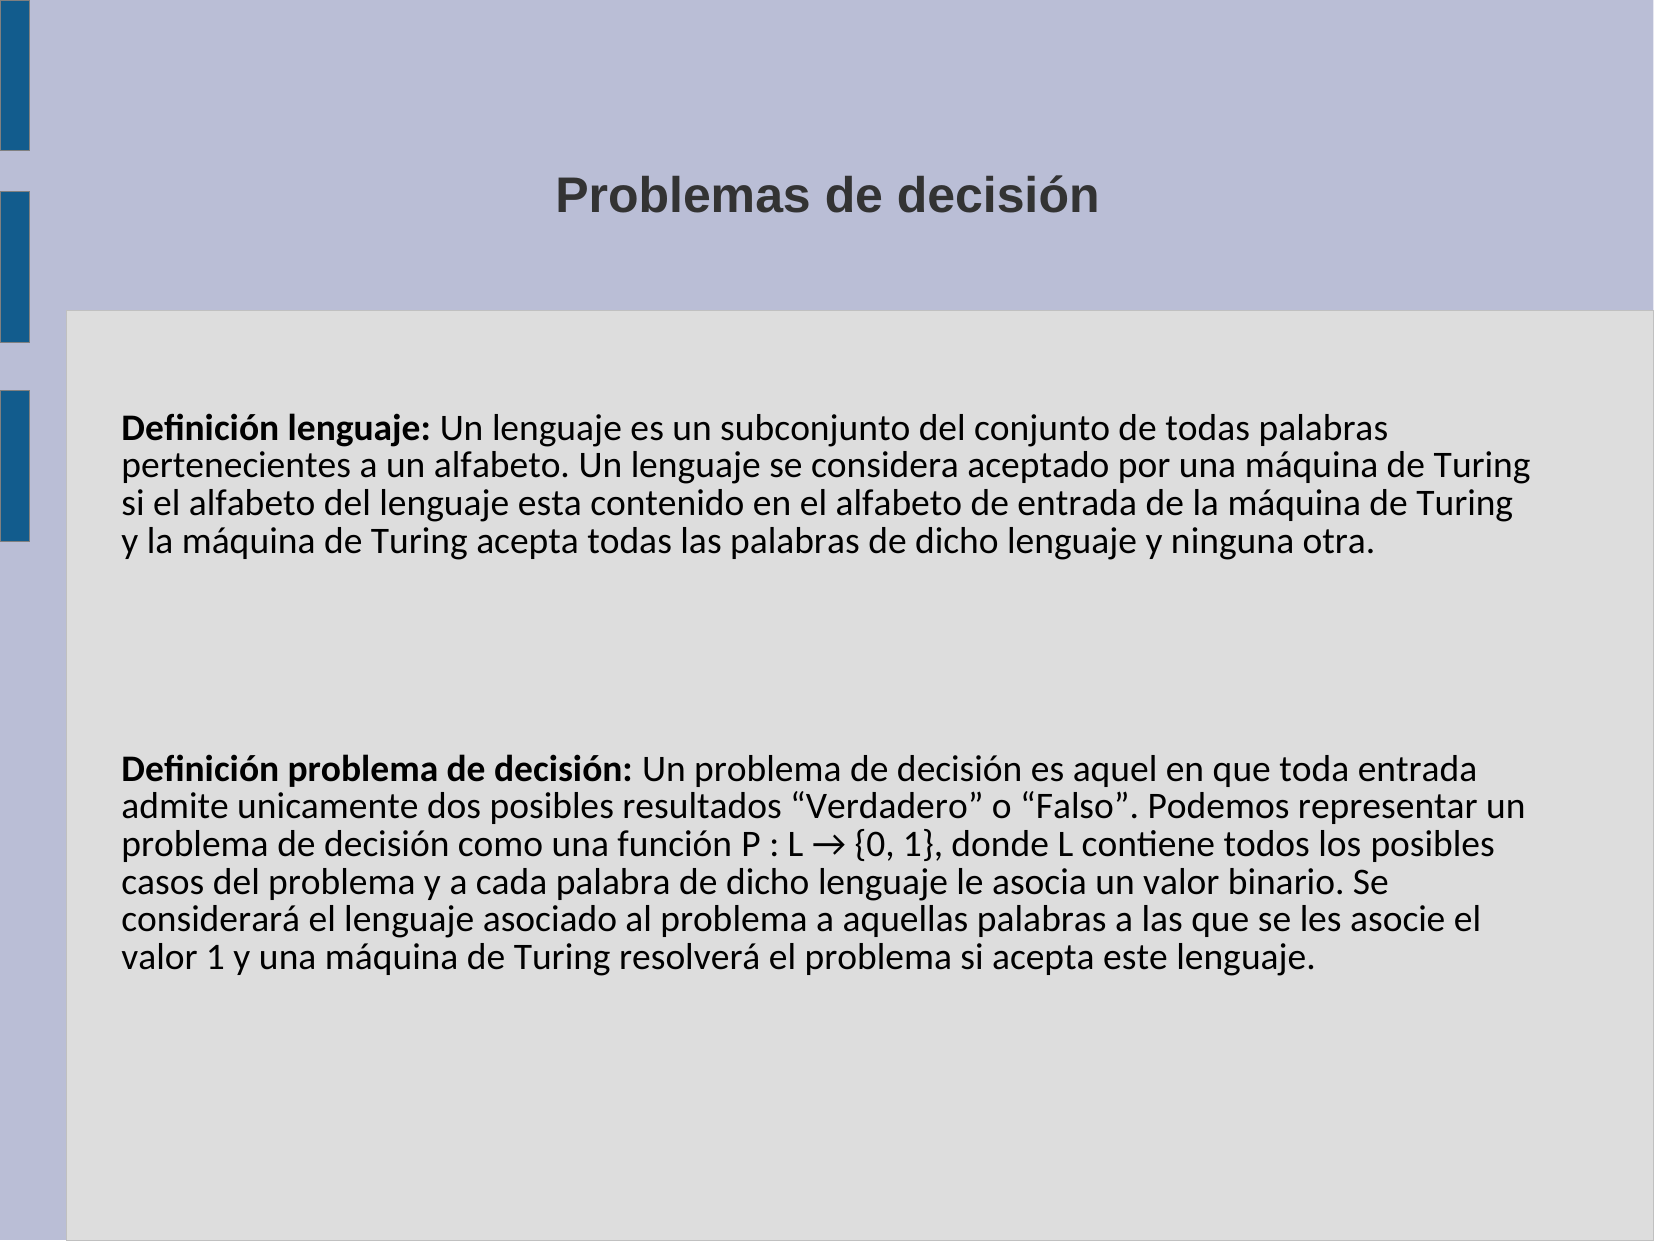

# Problemas de decisión
Definición lenguaje: Un lenguaje es un subconjunto del conjunto de todas palabras pertenecientes a un alfabeto. Un lenguaje se considera aceptado por una máquina de Turing si el alfabeto del lenguaje esta contenido en el alfabeto de entrada de la máquina de Turing y la máquina de Turing acepta todas las palabras de dicho lenguaje y ninguna otra.
Definición problema de decisión: Un problema de decisión es aquel en que toda entrada admite unicamente dos posibles resultados “Verdadero” o “Falso”. Podemos representar un problema de decisión como una función P : L → {0, 1}, donde L contiene todos los posibles casos del problema y a cada palabra de dicho lenguaje le asocia un valor binario. Se considerará el lenguaje asociado al problema a aquellas palabras a las que se les asocie el valor 1 y una máquina de Turing resolverá el problema si acepta este lenguaje.